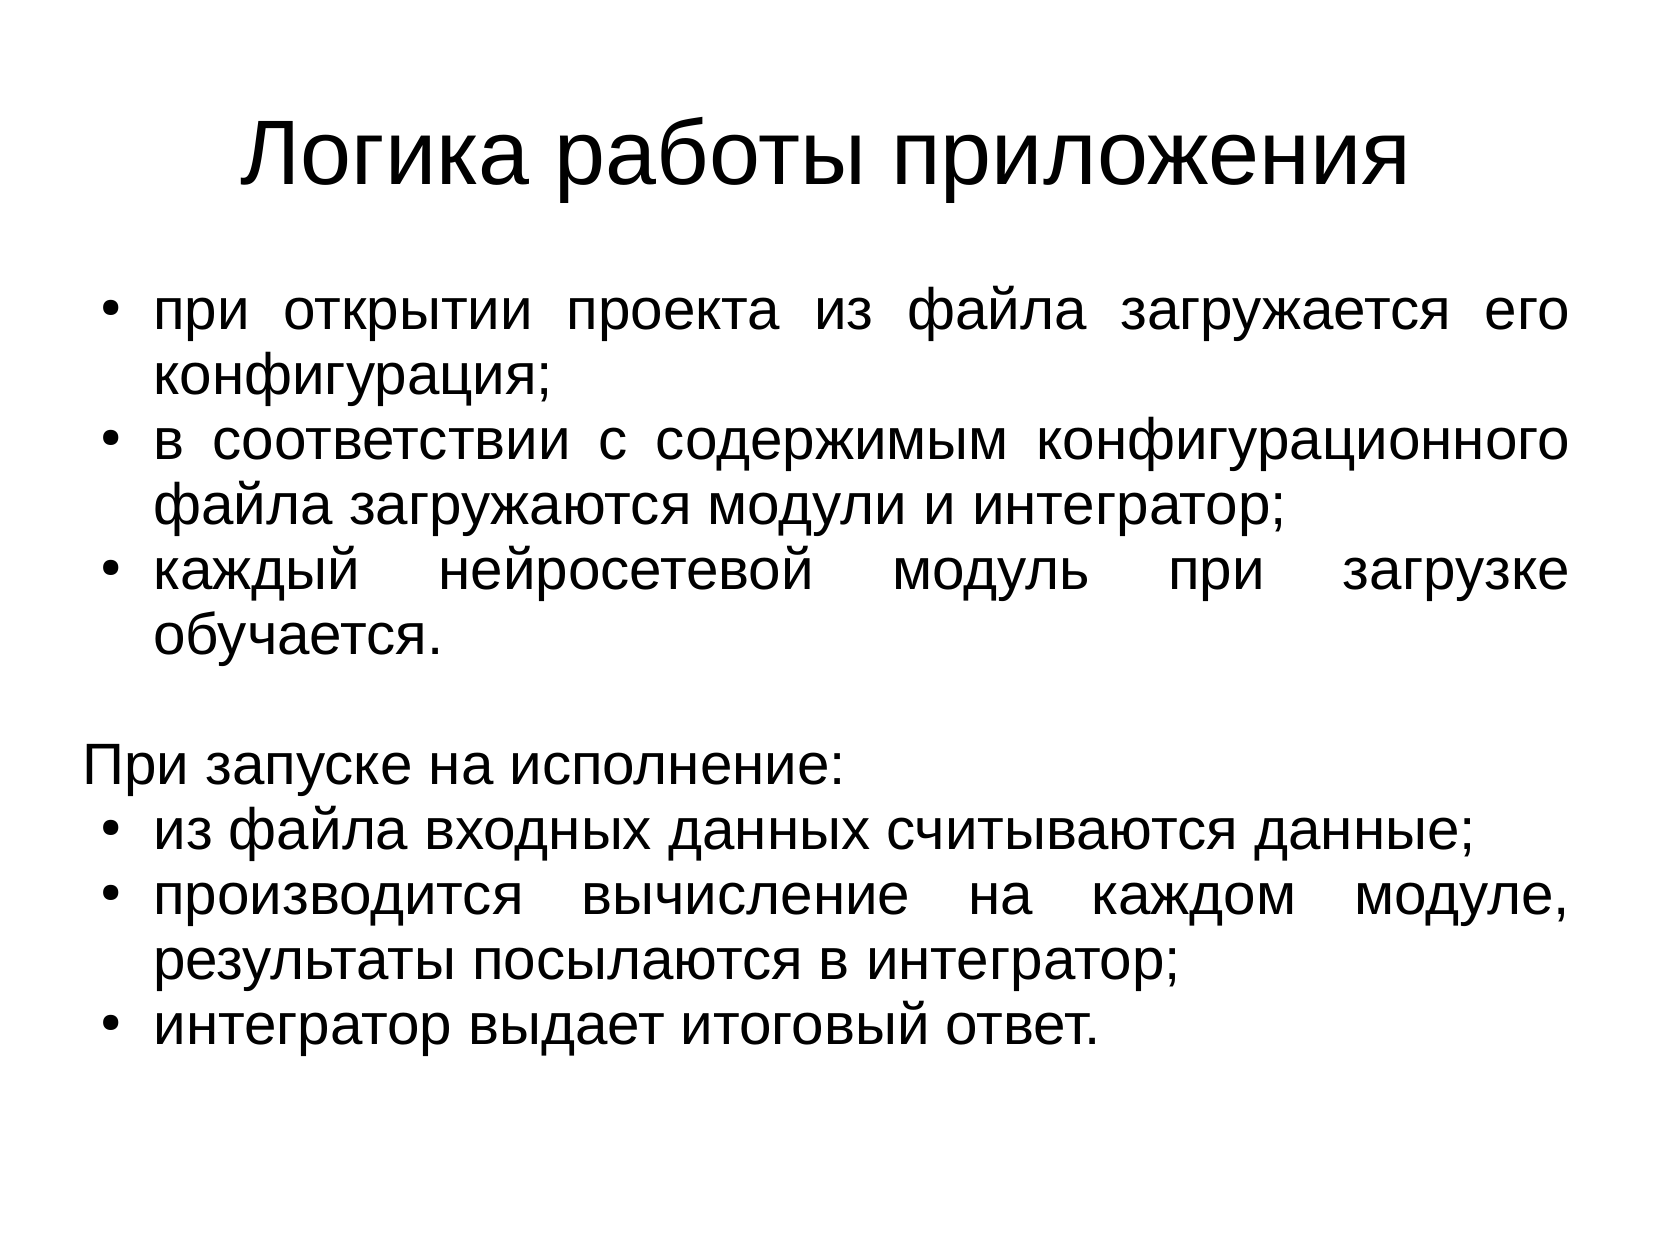

# Логика работы приложения
при открытии проекта из файла загружается его конфигурация;
в соответствии с содержимым конфигурационного файла загружаются модули и интегратор;
каждый нейросетевой модуль при загрузке обучается.
При запуске на исполнение:
из файла входных данных считываются данные;
производится вычисление на каждом модуле, результаты посылаются в интегратор;
интегратор выдает итоговый ответ.